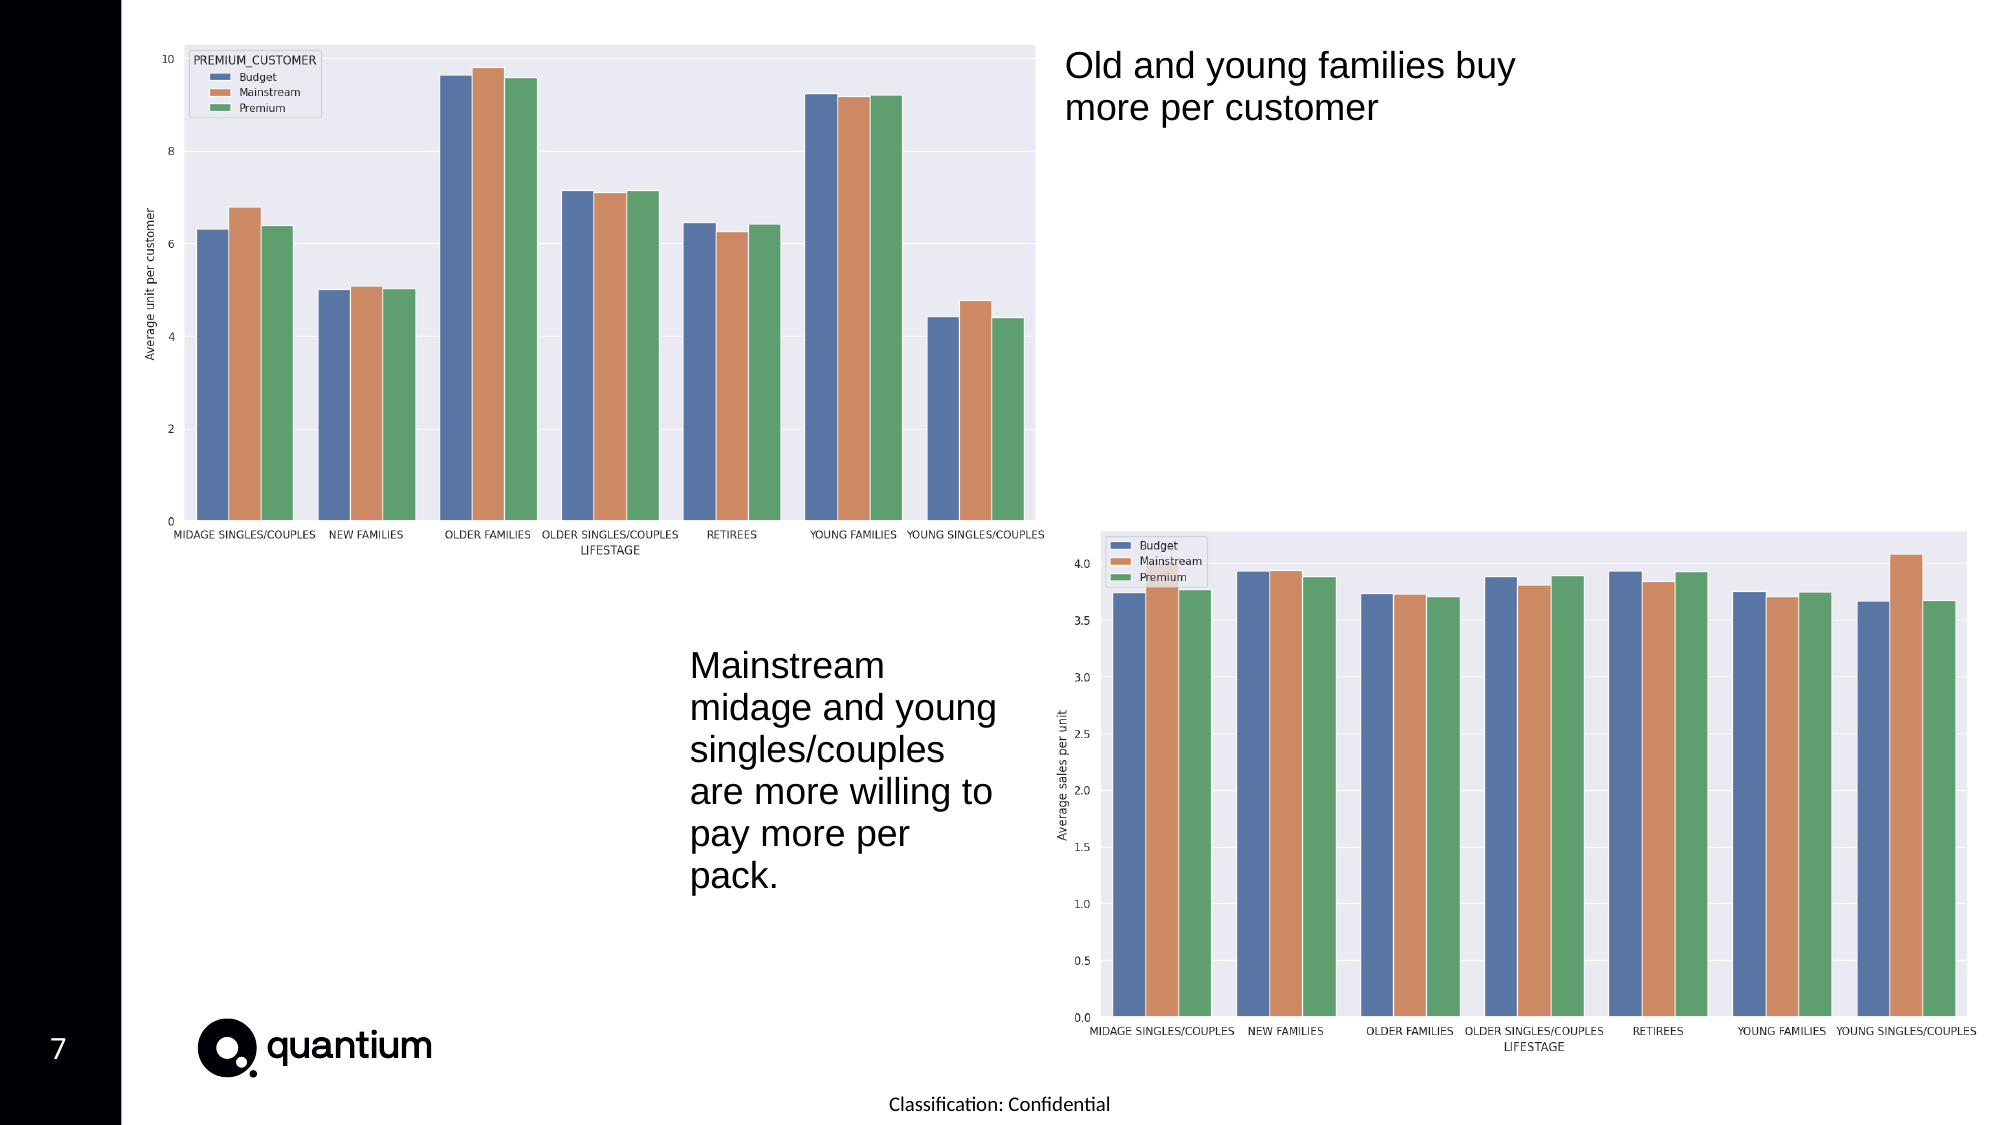

Old and young families buy more per customer
Mainstream midage and young singles/couples are more willing to pay more per pack.